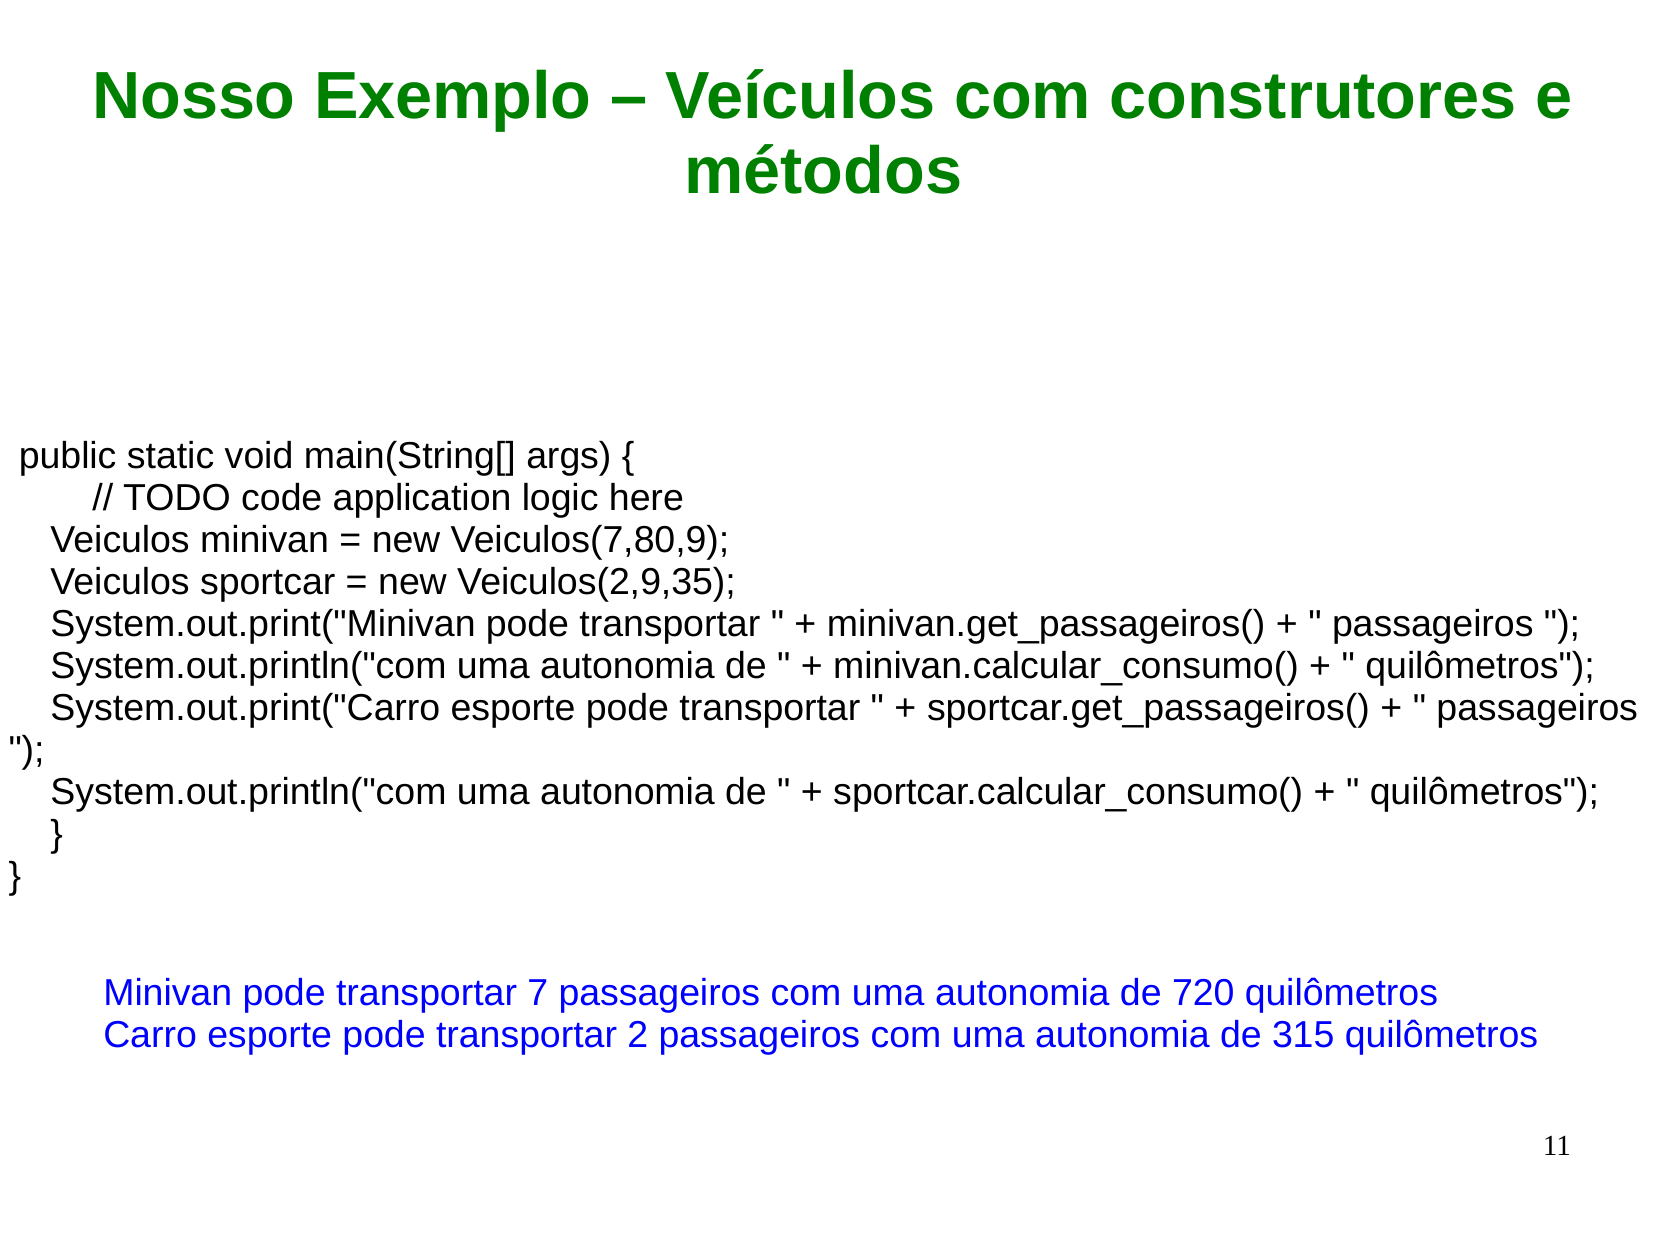

# Nosso Exemplo – Veículos com construtores e métodos
 public static void main(String[] args) {
 // TODO code application logic here
 Veiculos minivan = new Veiculos(7,80,9);
 Veiculos sportcar = new Veiculos(2,9,35);
 System.out.print("Minivan pode transportar " + minivan.get_passageiros() + " passageiros ");
 System.out.println("com uma autonomia de " + minivan.calcular_consumo() + " quilômetros");
 System.out.print("Carro esporte pode transportar " + sportcar.get_passageiros() + " passageiros ");
 System.out.println("com uma autonomia de " + sportcar.calcular_consumo() + " quilômetros");
 }
}
Minivan pode transportar 7 passageiros com uma autonomia de 720 quilômetros
Carro esporte pode transportar 2 passageiros com uma autonomia de 315 quilômetros
11